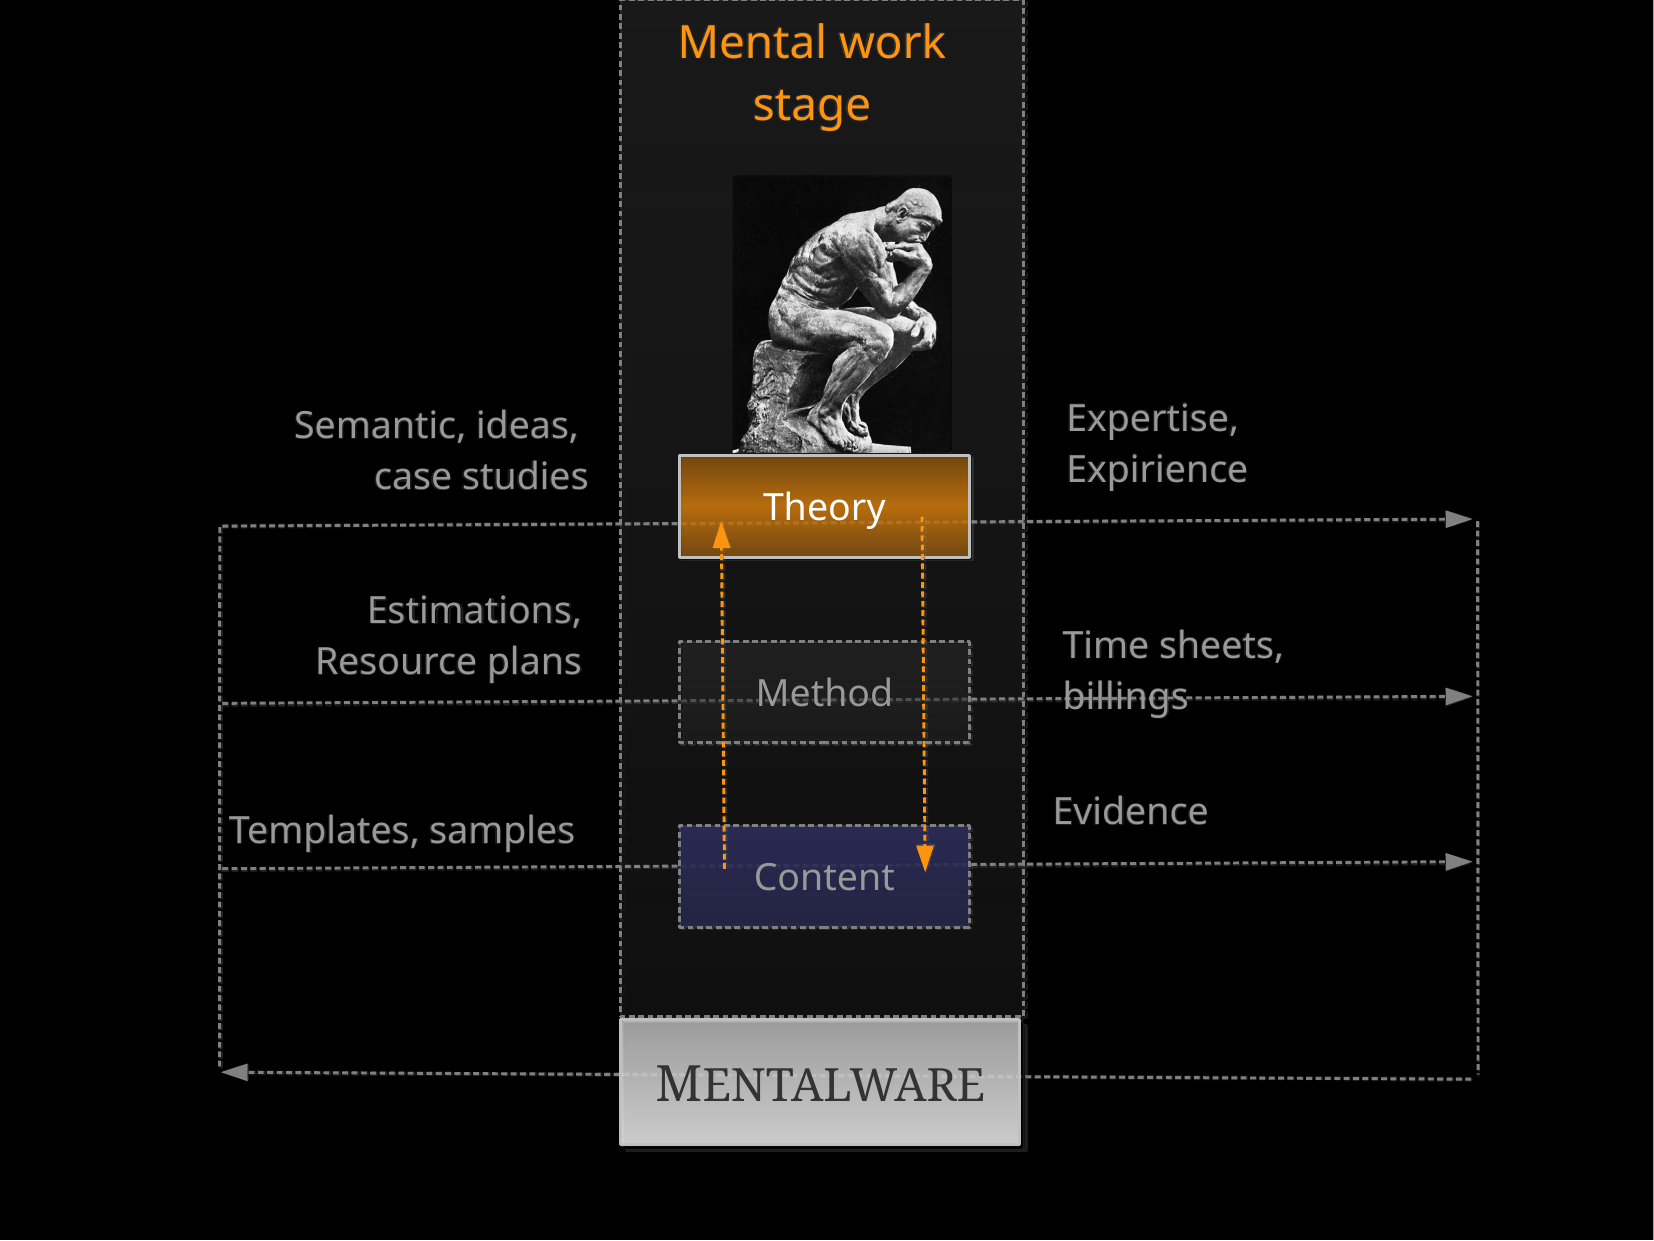

Mental work
stage
Expertise,
Expirience
Semantic, ideas,
case studies
Theory
Estimations, Resource plans
Time sheets, billings
Method
Evidence
Templates, samples
Content
MENTALWARE